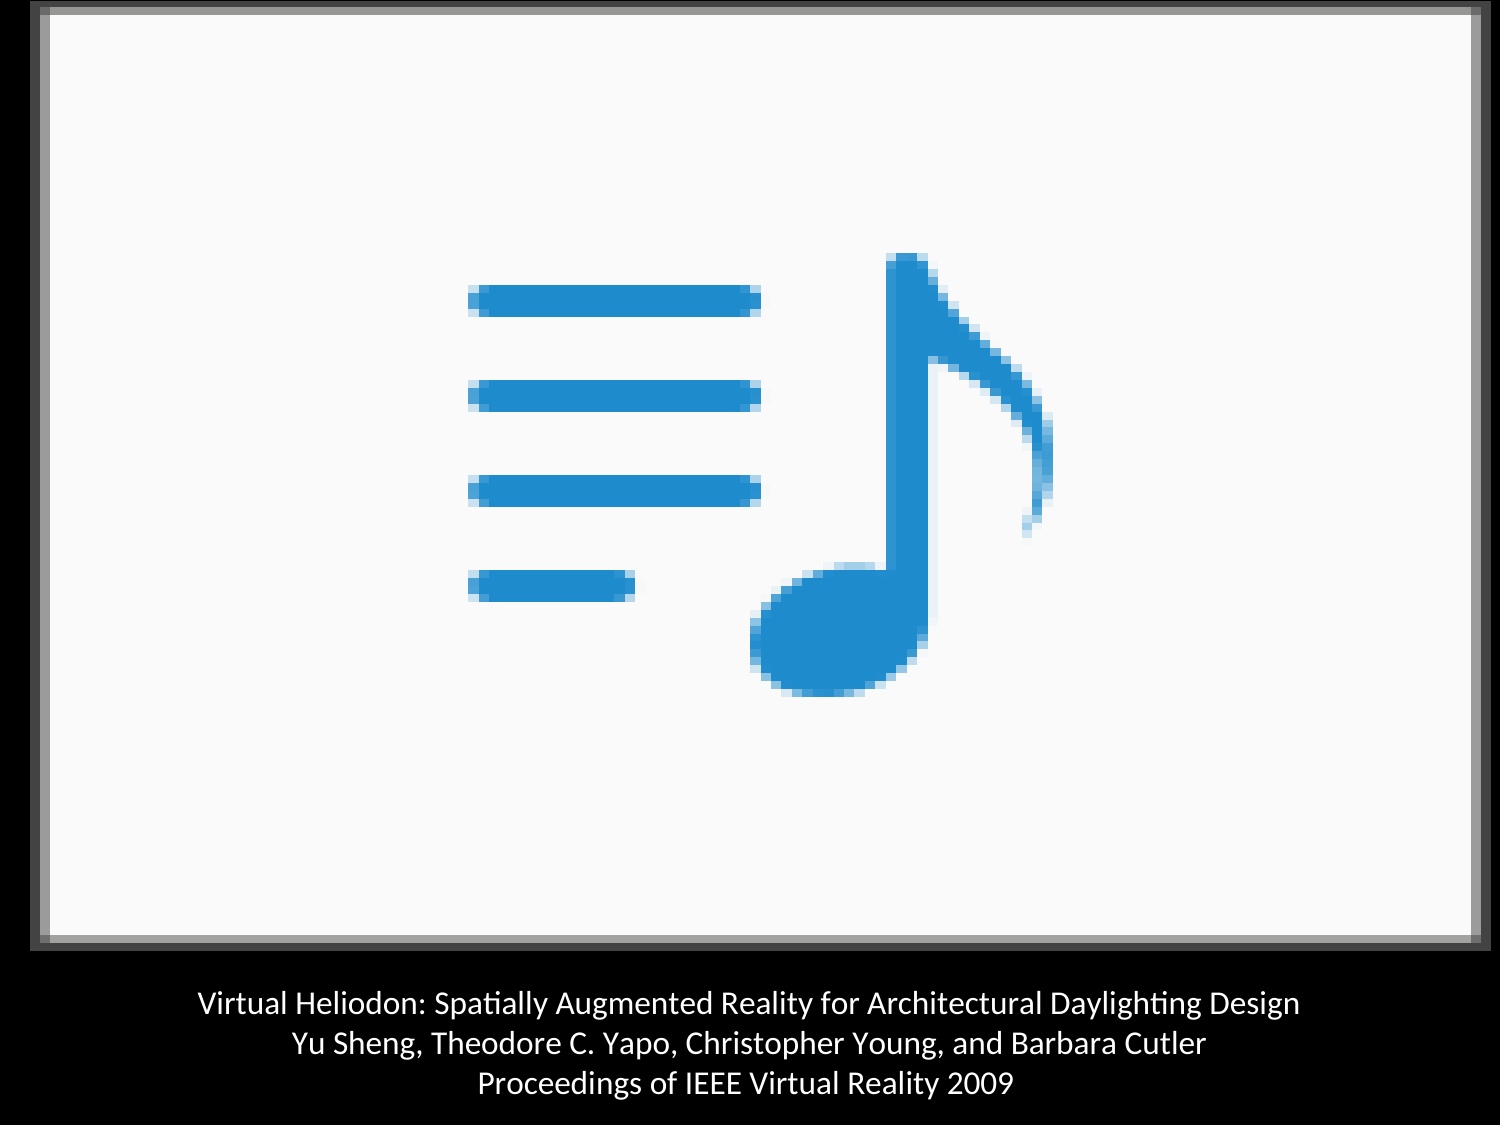

Virtual Heliodon: Spatially Augmented Reality for Architectural Daylighting Design
Yu Sheng, Theodore C. Yapo, Christopher Young, and Barbara Cutler
Proceedings of IEEE Virtual Reality 2009